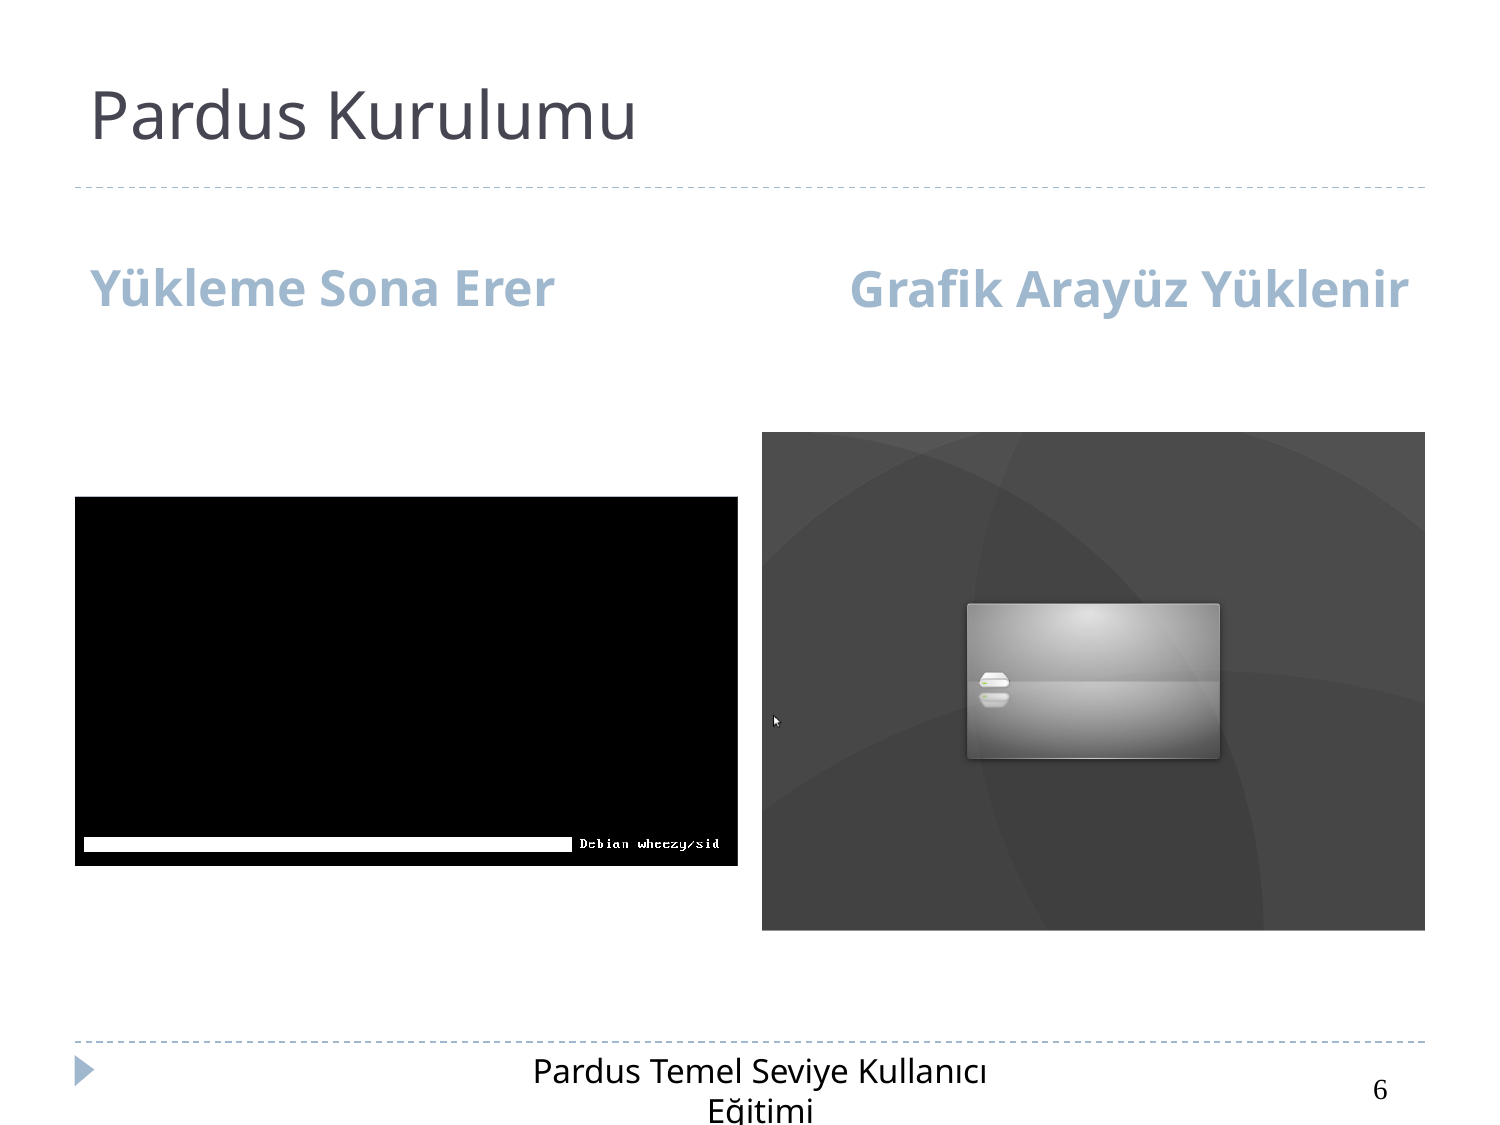

# Pardus Kurulumu
Yükleme Sona Erer
Grafik Arayüz Yüklenir